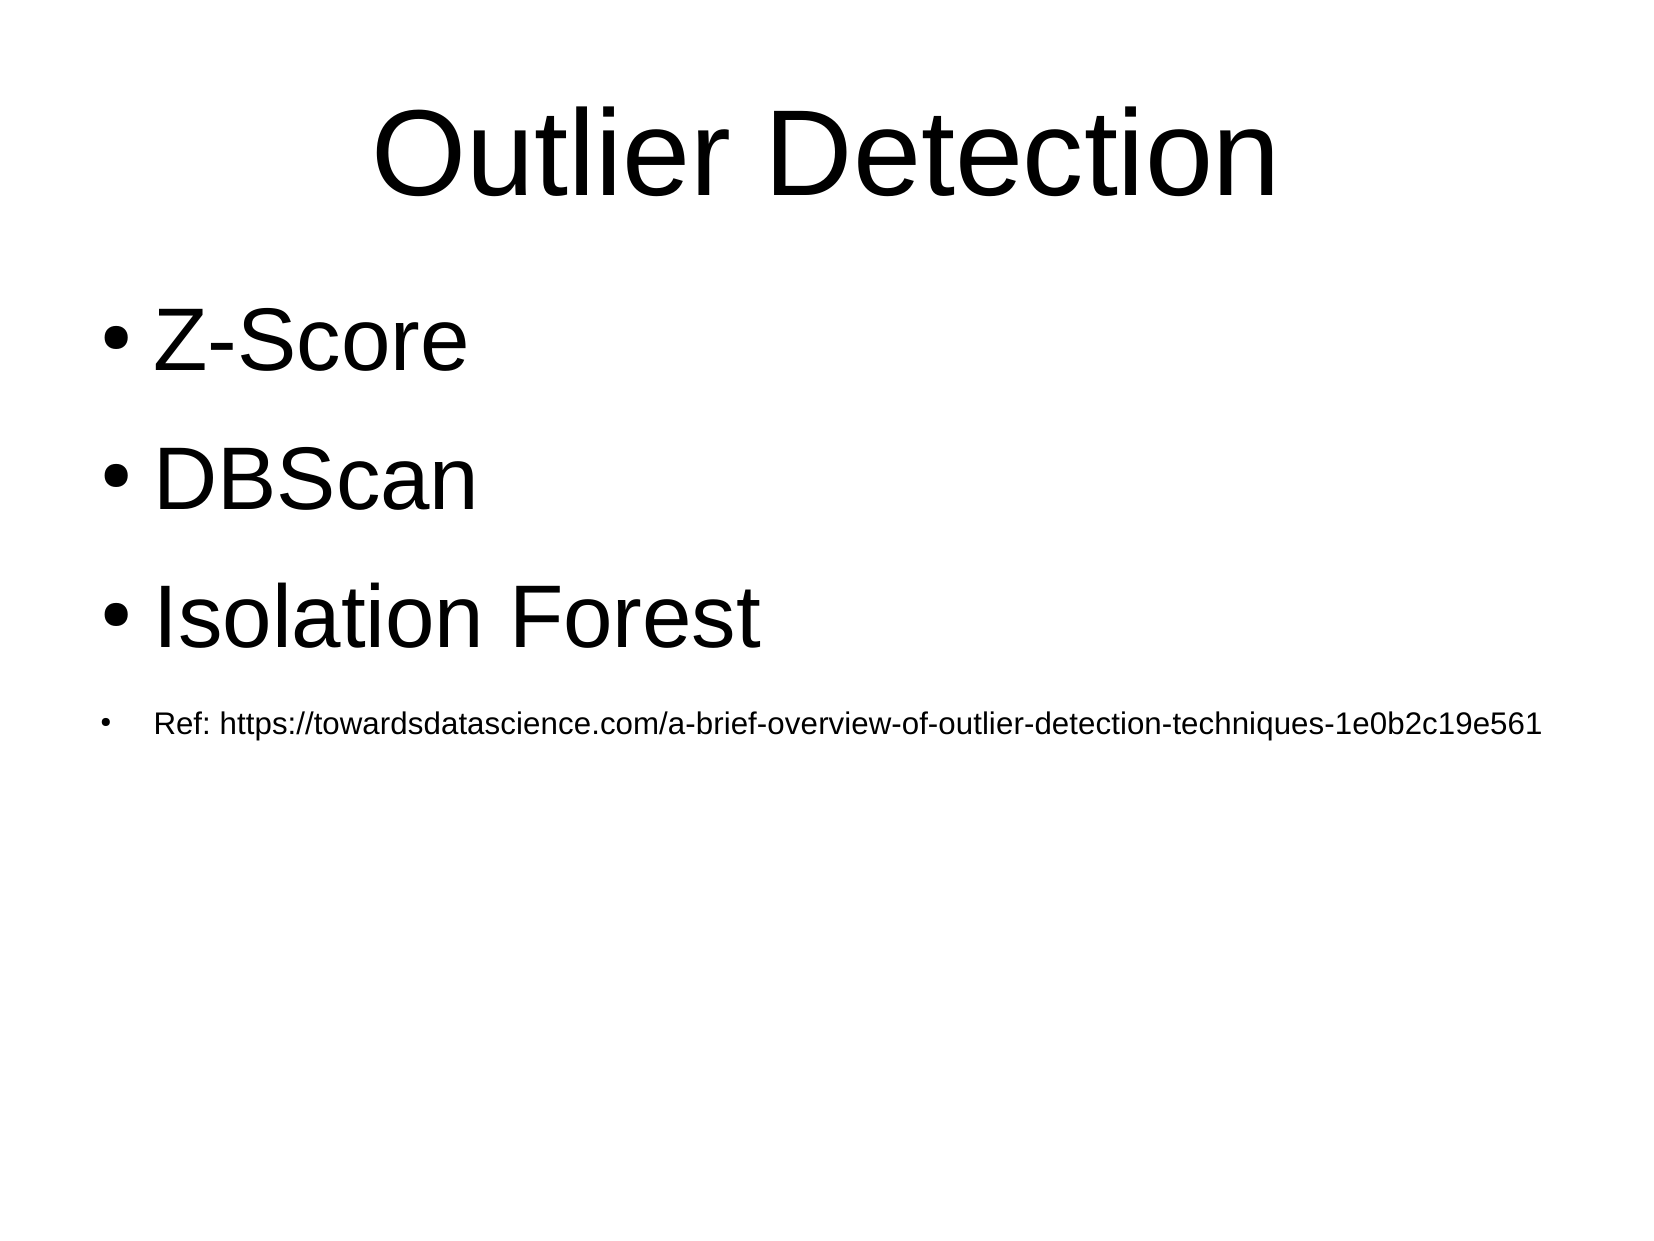

# Outlier Detection
Z-Score
DBScan
Isolation Forest
Ref: https://towardsdatascience.com/a-brief-overview-of-outlier-detection-techniques-1e0b2c19e561